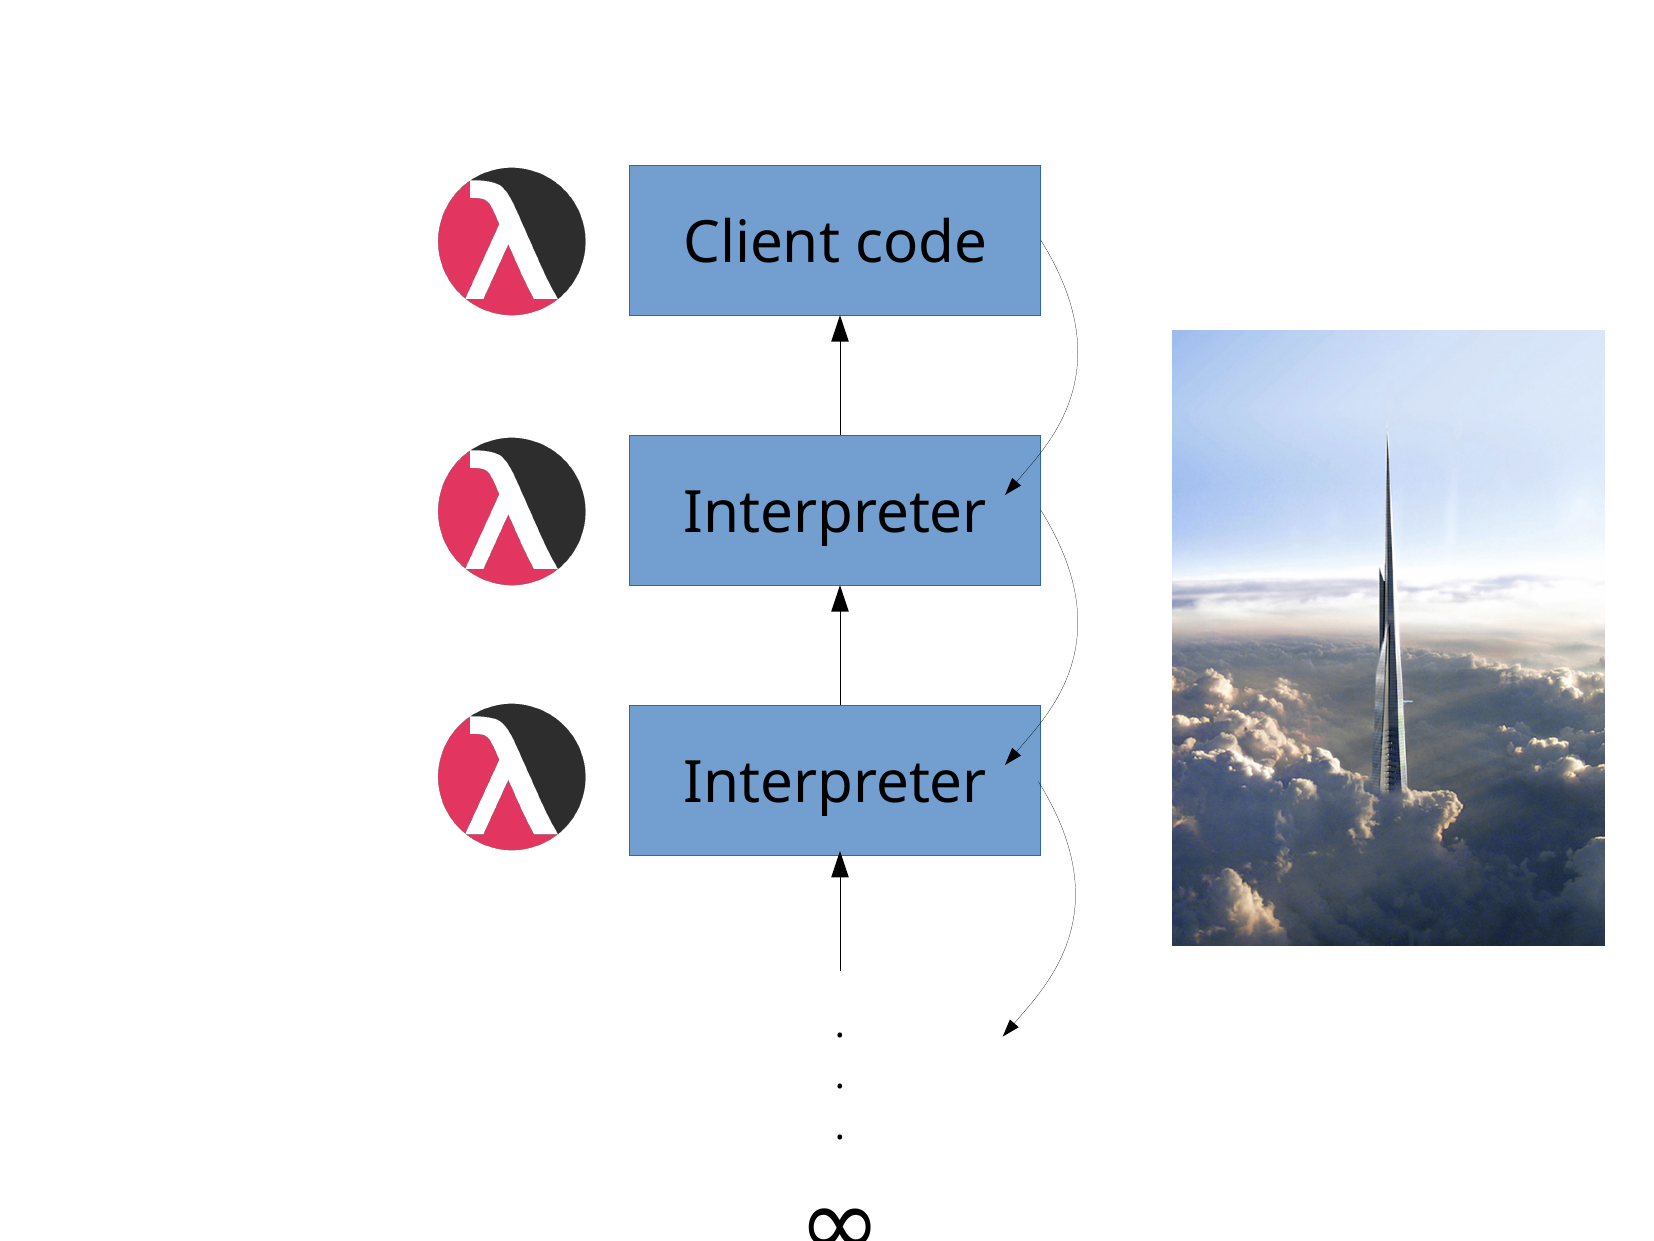

Client code
Interpreter
Interpreter
.
.
.
∞